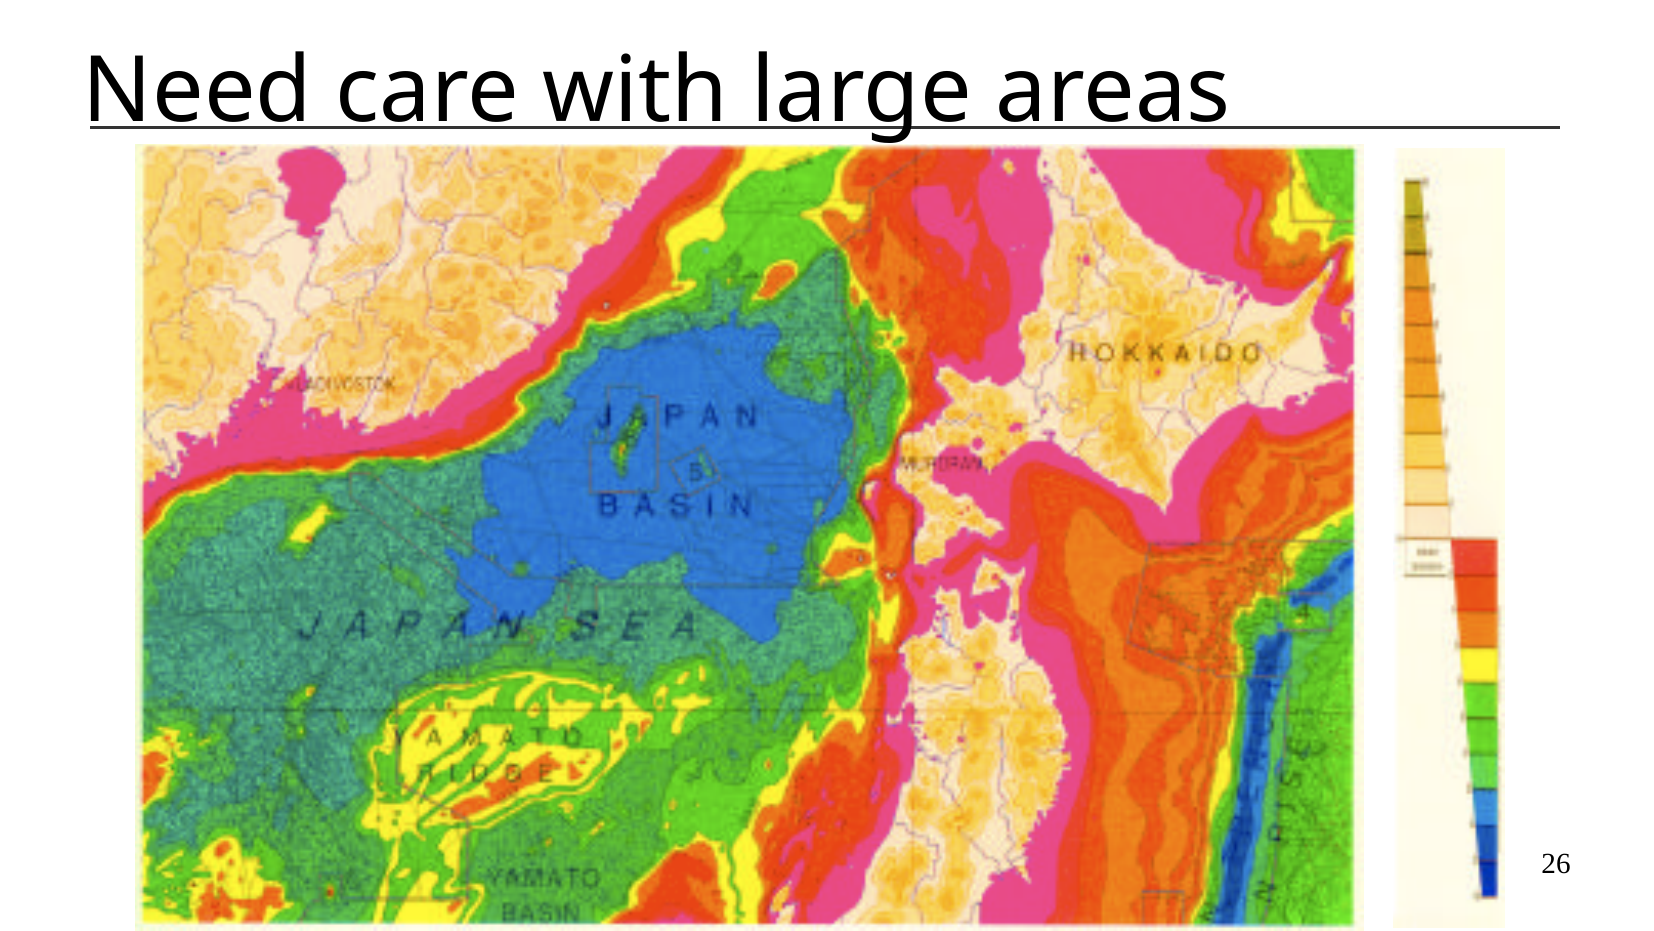

# Need care with large areas
26